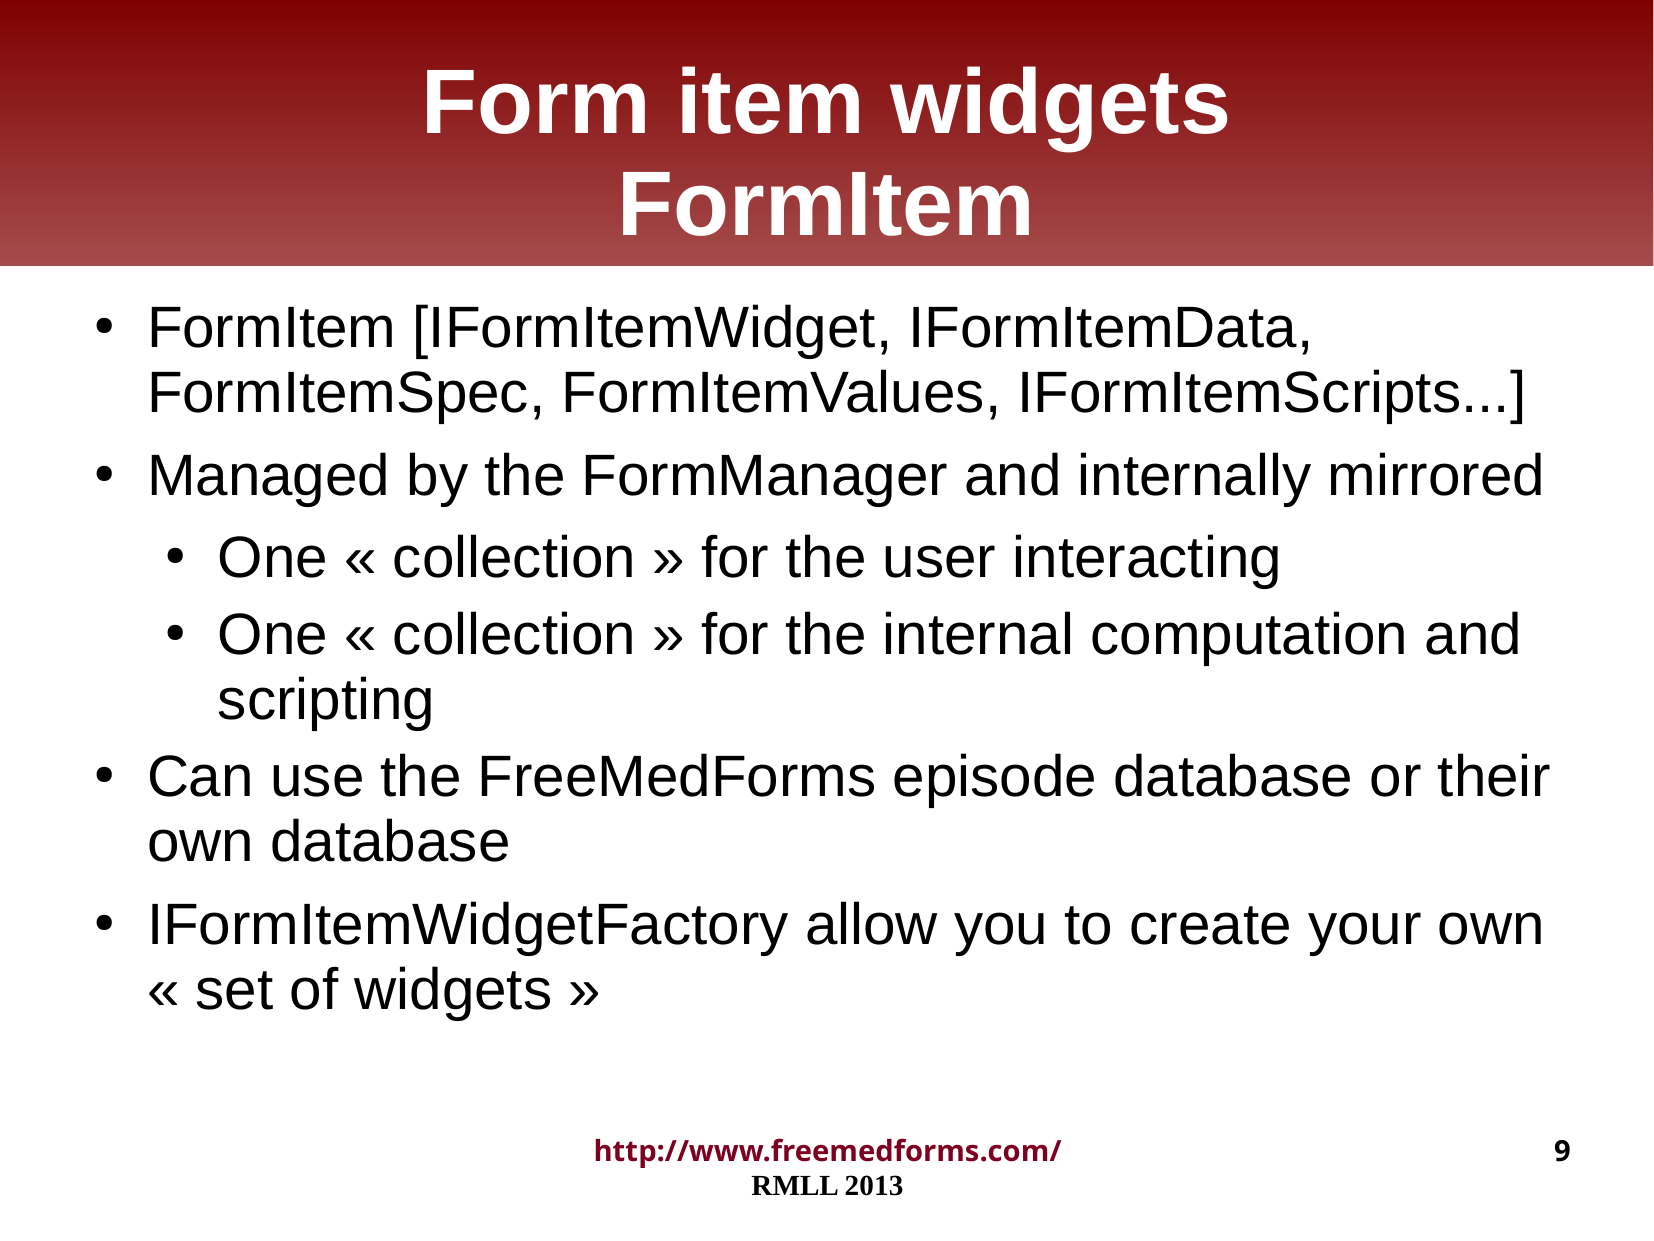

# Form item widgets FormItem
FormItem [IFormItemWidget, IFormItemData, FormItemSpec, FormItemValues, IFormItemScripts...]
Managed by the FormManager and internally mirrored
One « collection » for the user interacting
One « collection » for the internal computation and scripting
Can use the FreeMedForms episode database or their own database
IFormItemWidgetFactory allow you to create your own « set of widgets »
9